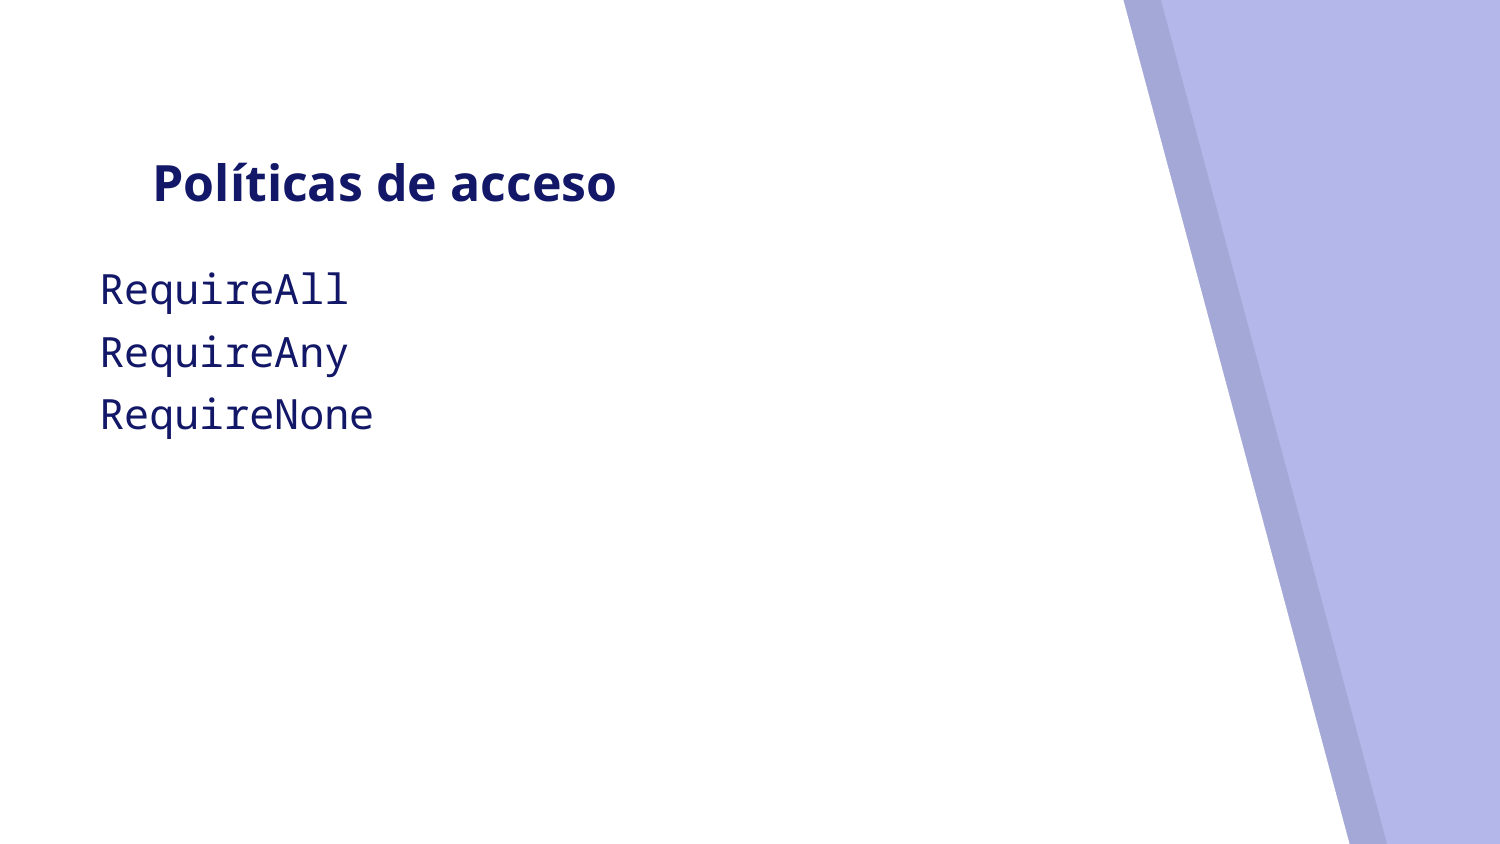

# Políticas de acceso
RequireAll
RequireAny
RequireNone